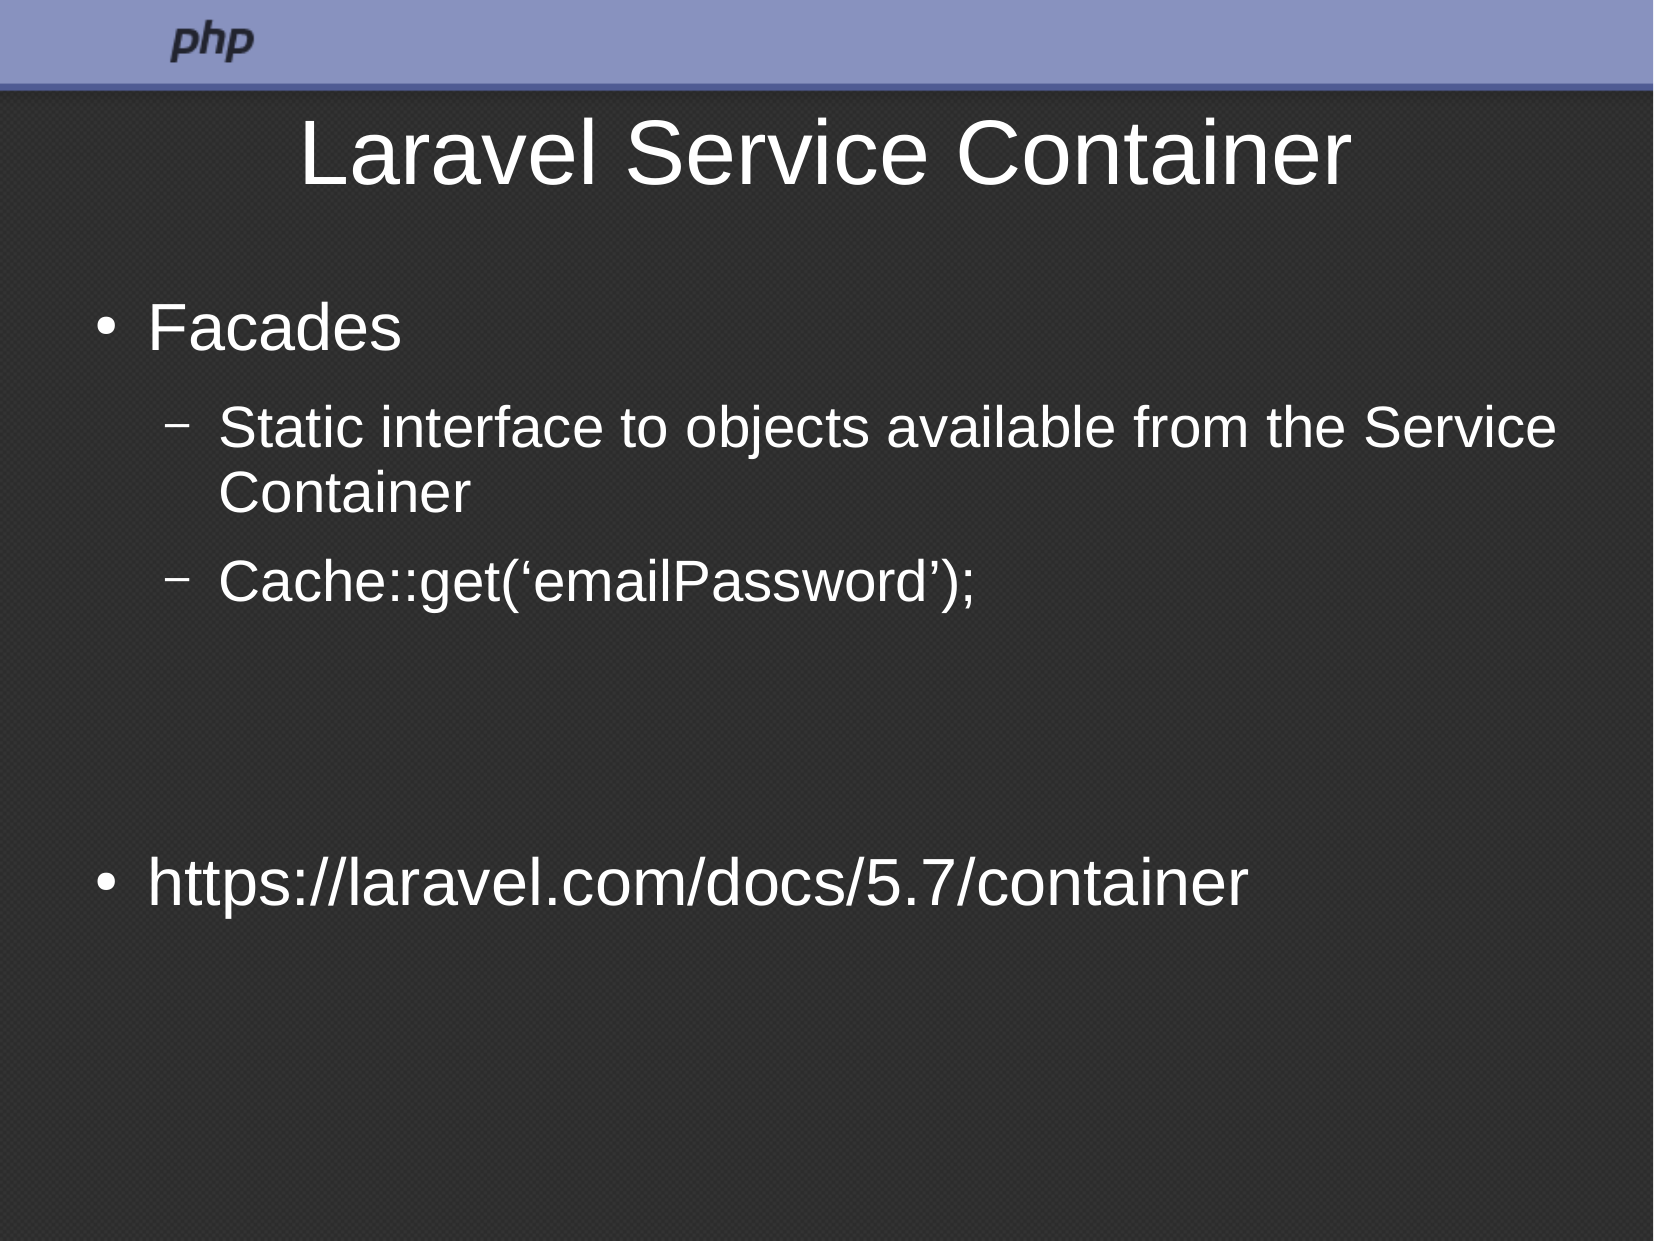

# Laravel Service Container
Facades
Static interface to objects available from the Service Container
Cache::get(‘emailPassword’);
https://laravel.com/docs/5.7/container